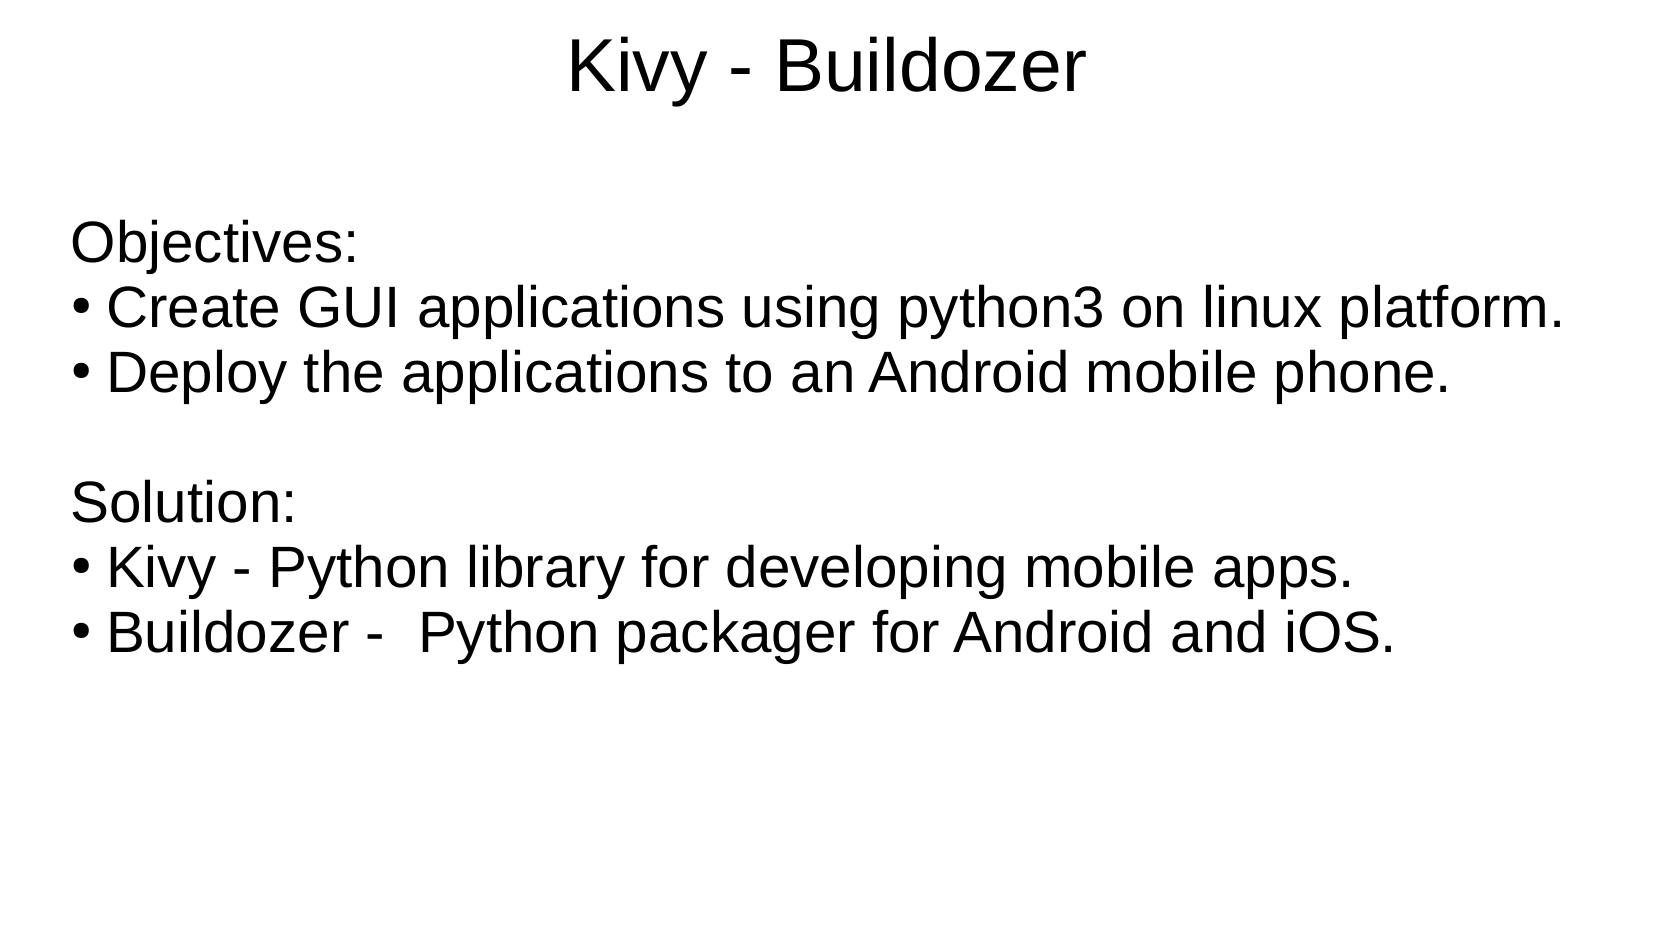

Kivy - Buildozer
# Objectives:
Create GUI applications using python3 on linux platform.
Deploy the applications to an Android mobile phone.
Solution:
Kivy - Python library for developing mobile apps.
Buildozer - Python packager for Android and iOS.